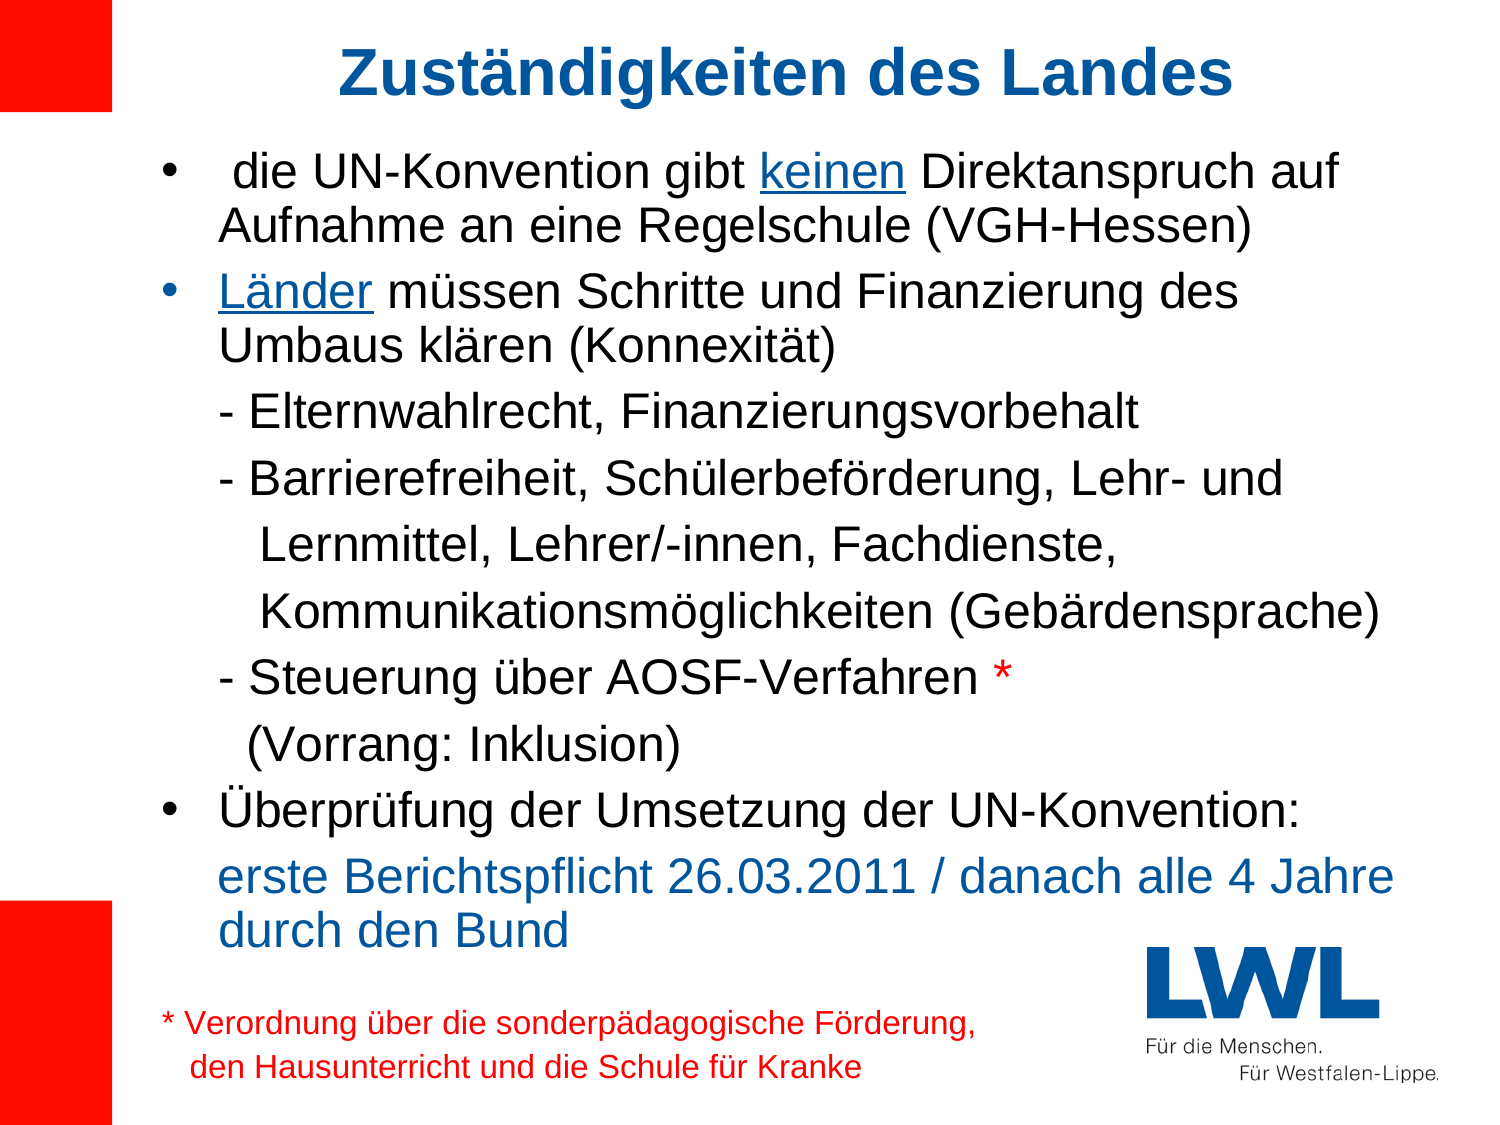

# Zuständigkeiten des Landes
 die UN-Konvention gibt keinen Direktanspruch auf Aufnahme an eine Regelschule (VGH-Hessen)
Länder müssen Schritte und Finanzierung des Umbaus klären (Konnexität)
	- Elternwahlrecht, Finanzierungsvorbehalt
	- Barrierefreiheit, Schülerbeförderung, Lehr- und
 Lernmittel, Lehrer/-innen, Fachdienste,
 Kommunikationsmöglichkeiten (Gebärdensprache)
	- Steuerung über AOSF-Verfahren *
	 (Vorrang: Inklusion)
Überprüfung der Umsetzung der UN-Konvention:
 erste Berichtspflicht 26.03.2011 / danach alle 4 Jahre durch den Bund
* Verordnung über die sonderpädagogische Förderung,
 den Hausunterricht und die Schule für Kranke